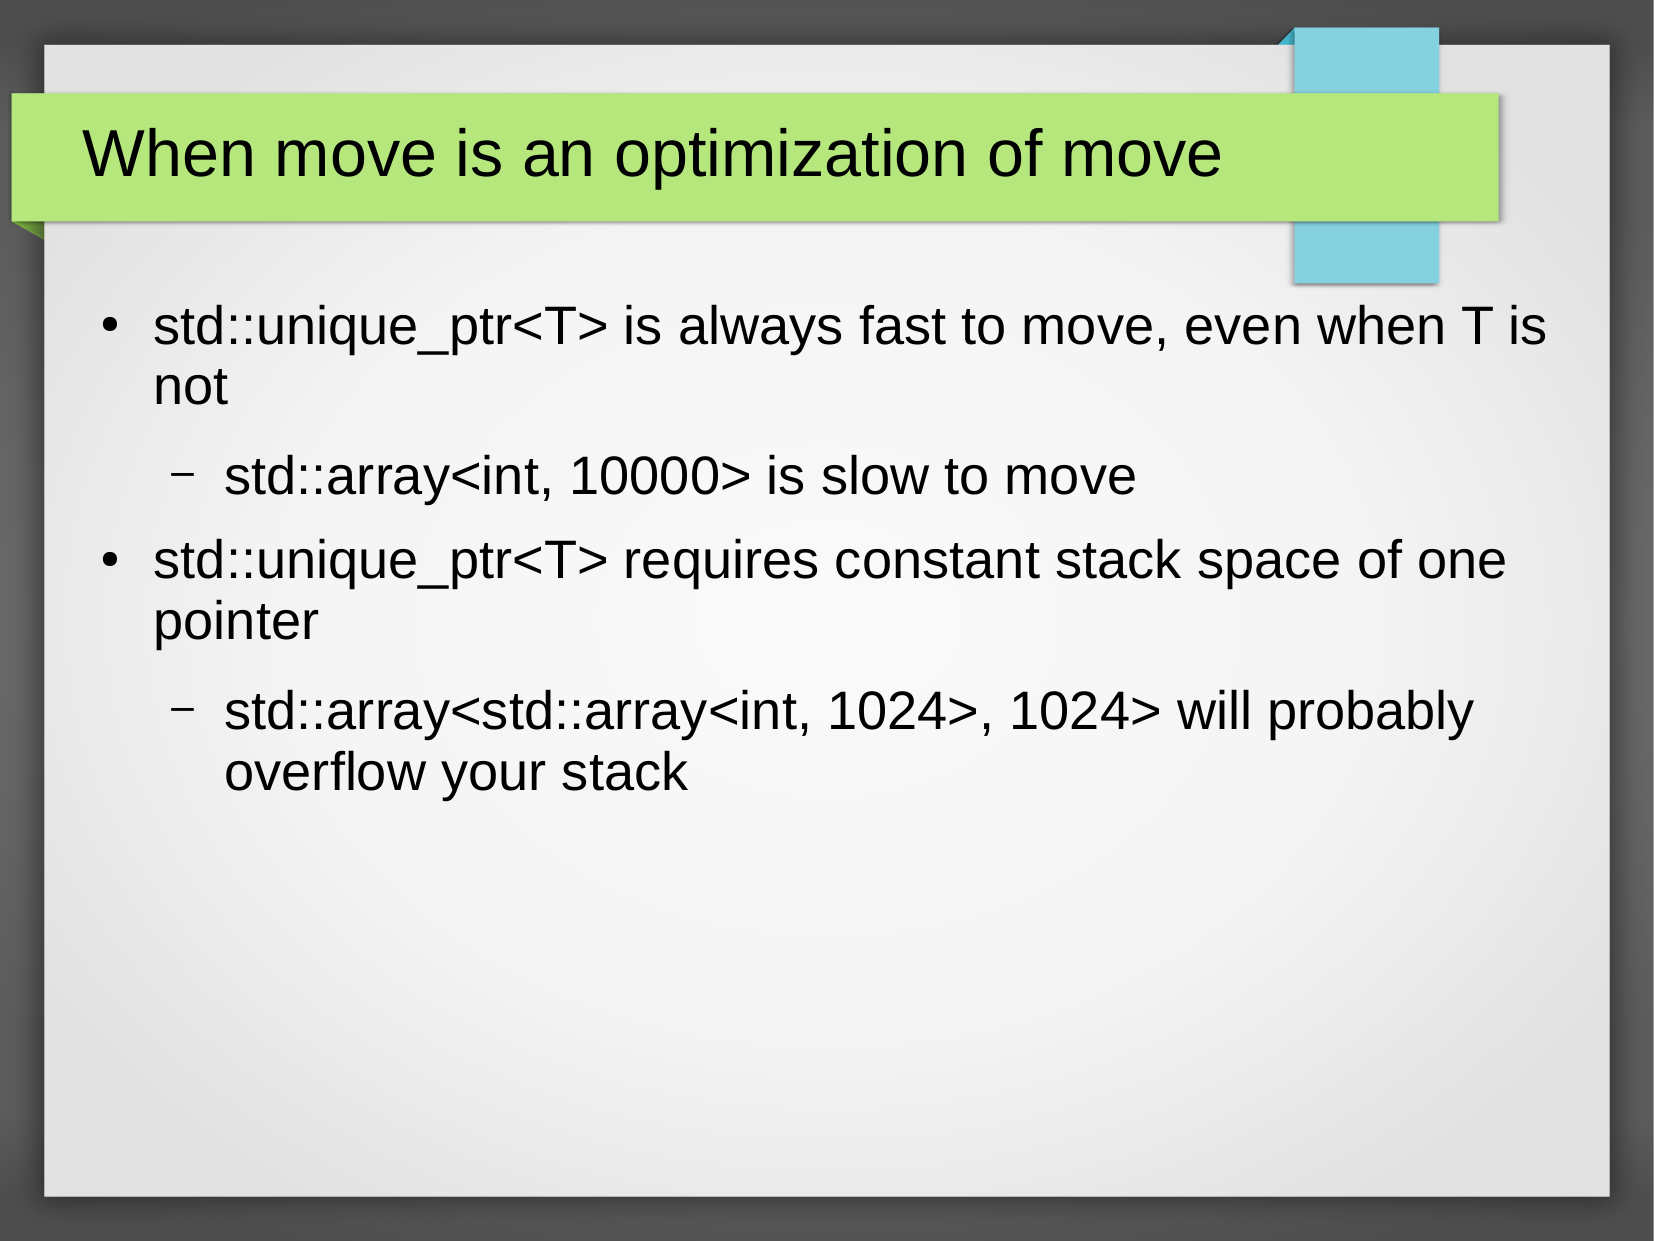

# When move is an optimization of move
std::unique_ptr<T> is always fast to move, even when T is not
std::array<int, 10000> is slow to move
std::unique_ptr<T> requires constant stack space of one pointer
std::array<std::array<int, 1024>, 1024> will probably overflow your stack